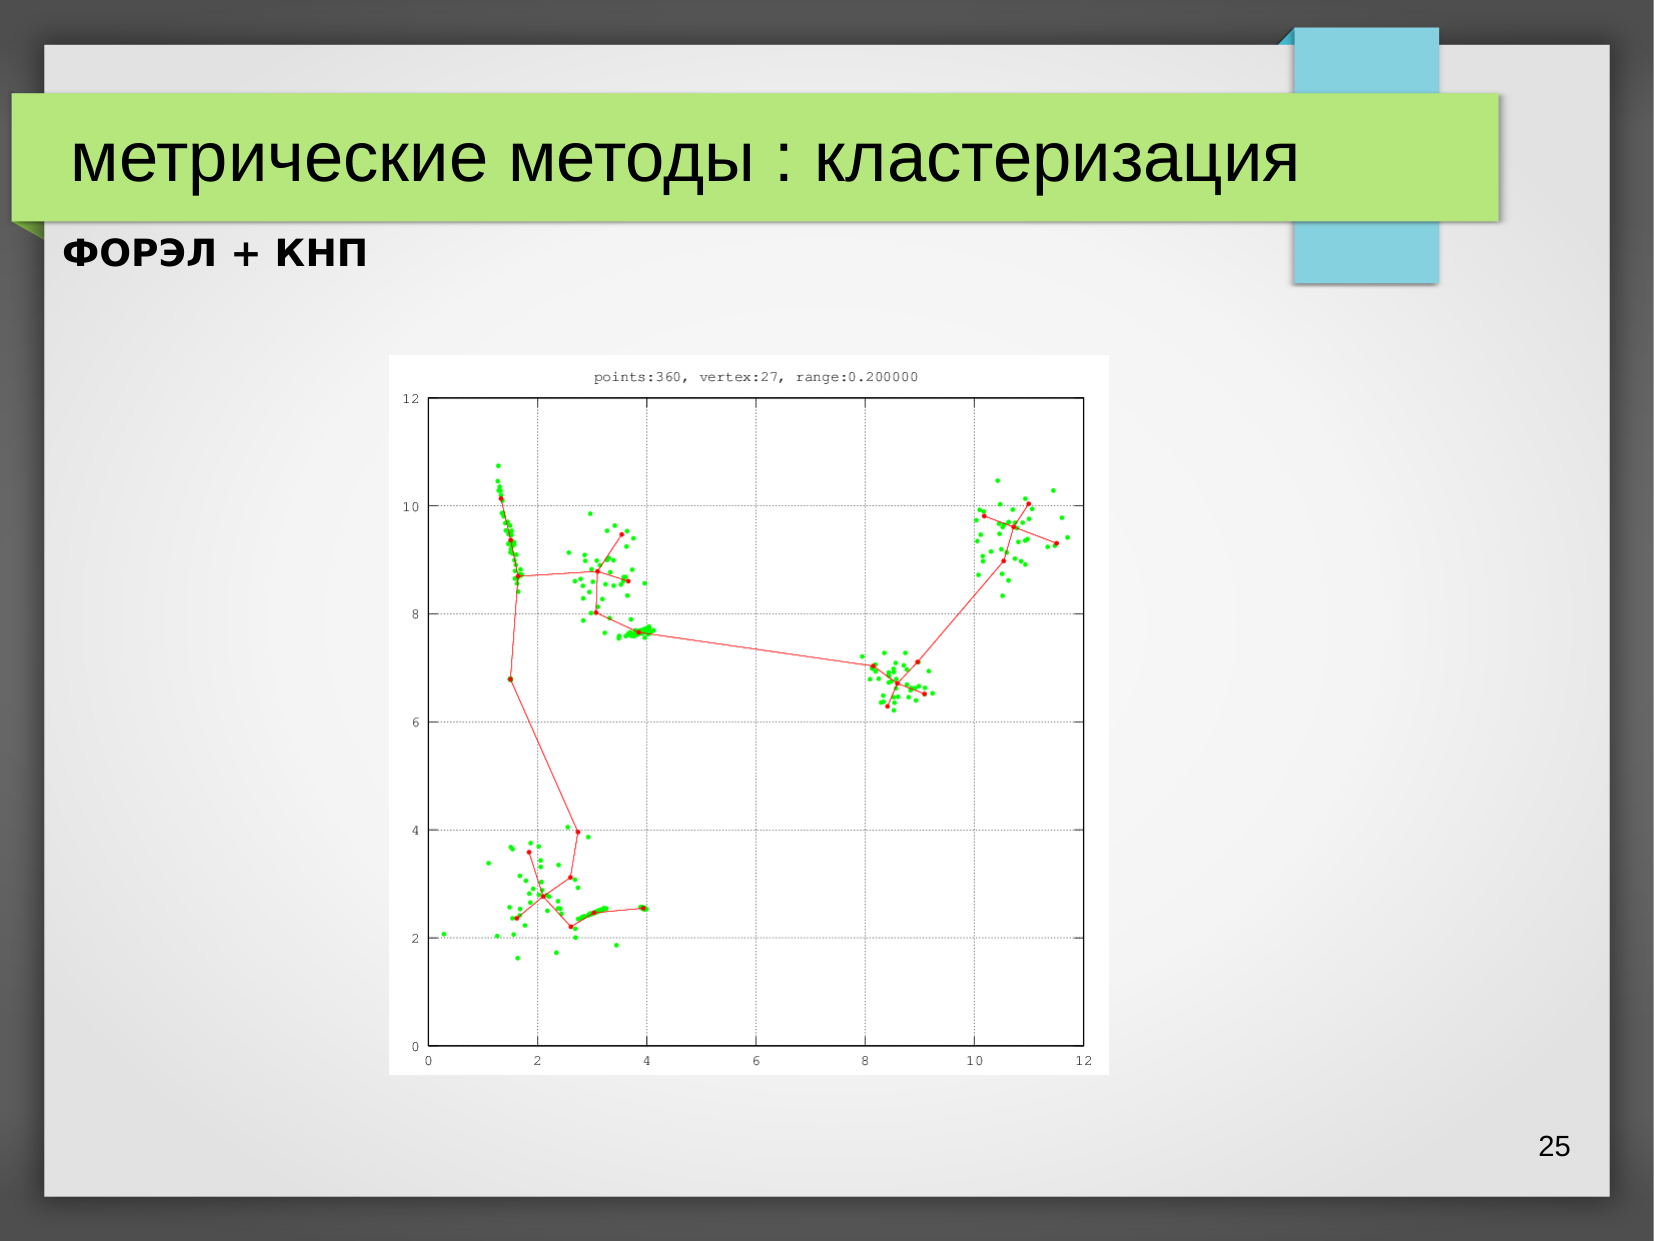

# метрические методы : кластеризация
ФОРЭЛ + КНП
25